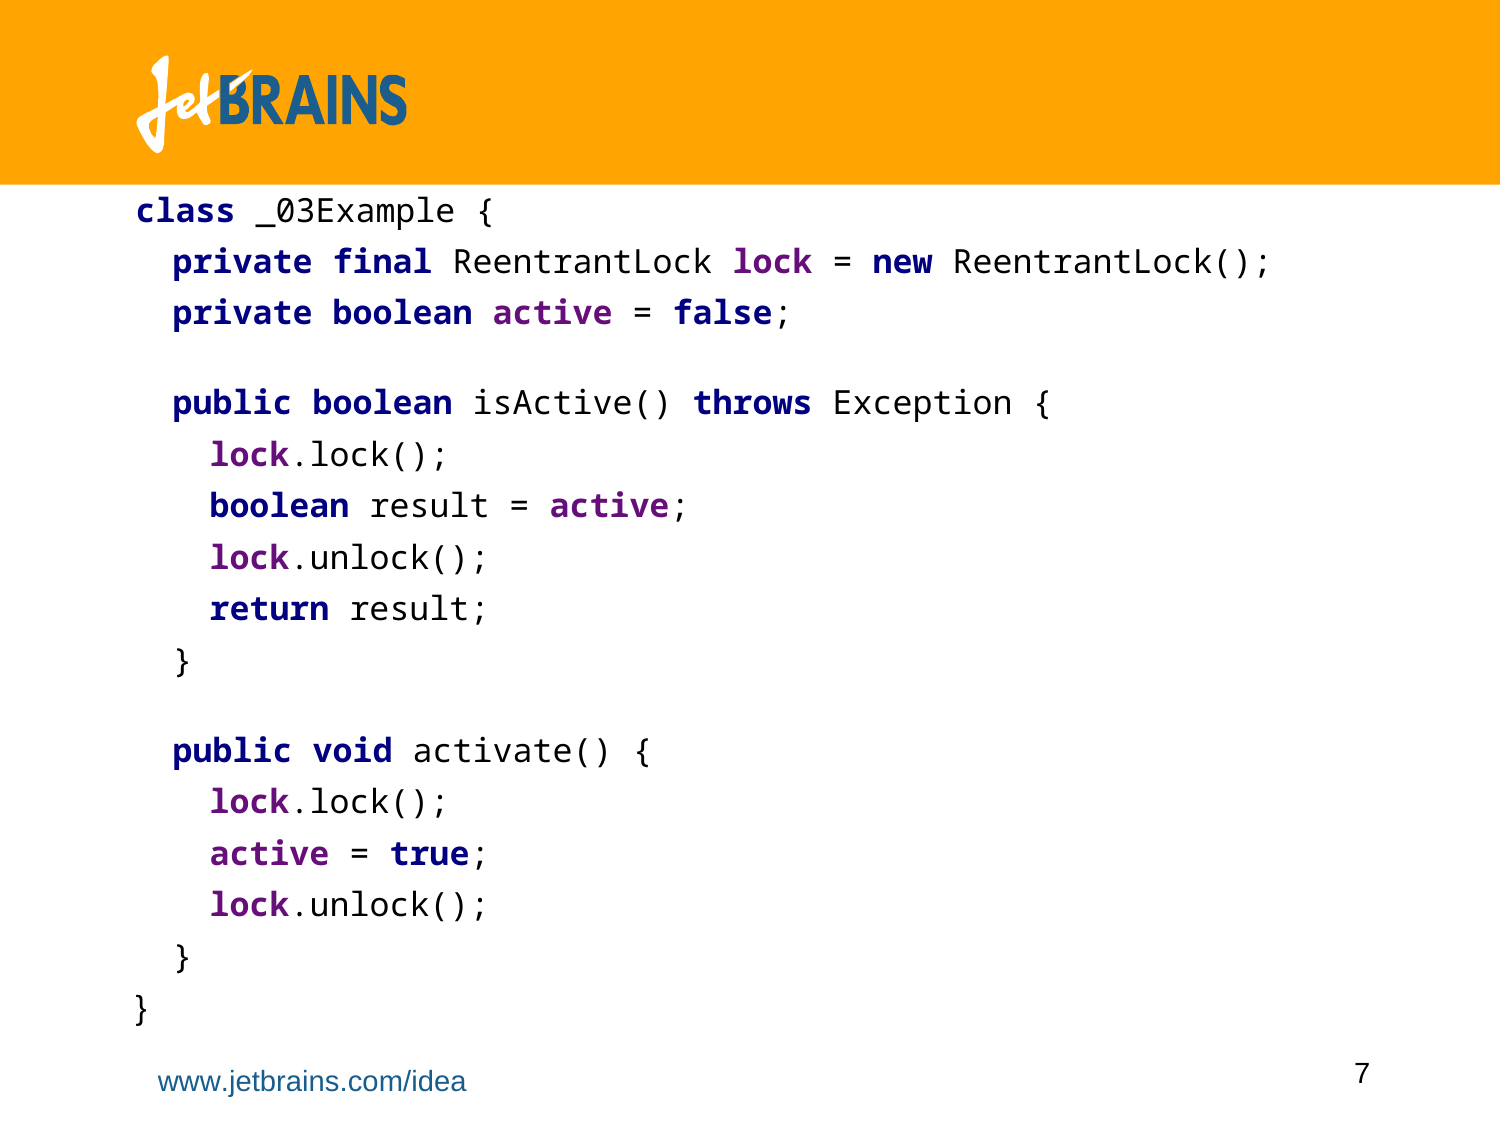

# class _03Example {
 private final ReentrantLock lock = new ReentrantLock();
 private boolean active = false;
 public boolean isActive() throws Exception {
 lock.lock();
 boolean result = active;
 lock.unlock();
 return result;
 }
 public void activate() {
 lock.lock();
 active = true;
 lock.unlock();
 }
}